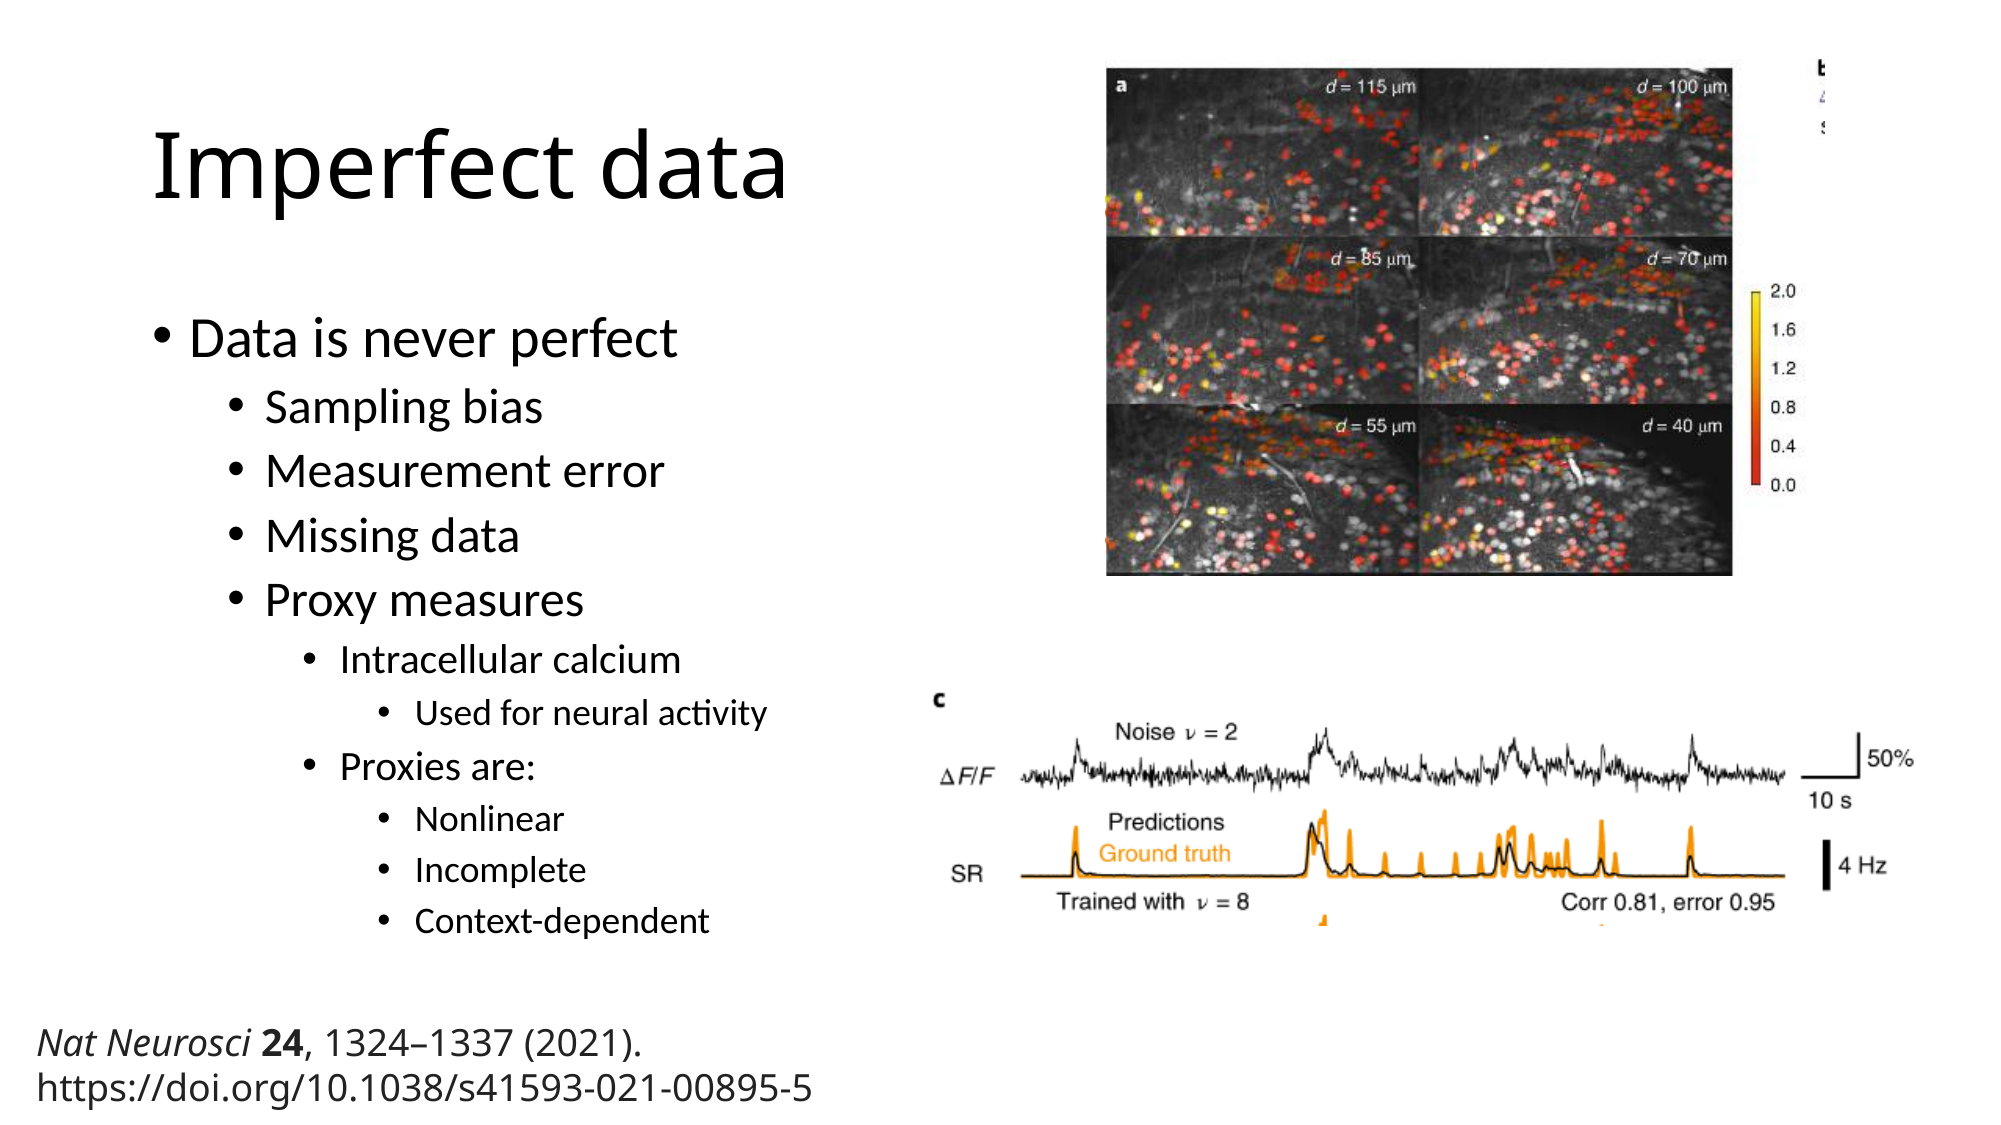

# Imperfect data
Data is never perfect
Sampling bias
Measurement error
Missing data
Proxy measures
Intracellular calcium
Used for neural activity
Proxies are:
Nonlinear
Incomplete
Context-dependent
Nat Neurosci 24, 1324–1337 (2021). https://doi.org/10.1038/s41593-021-00895-5